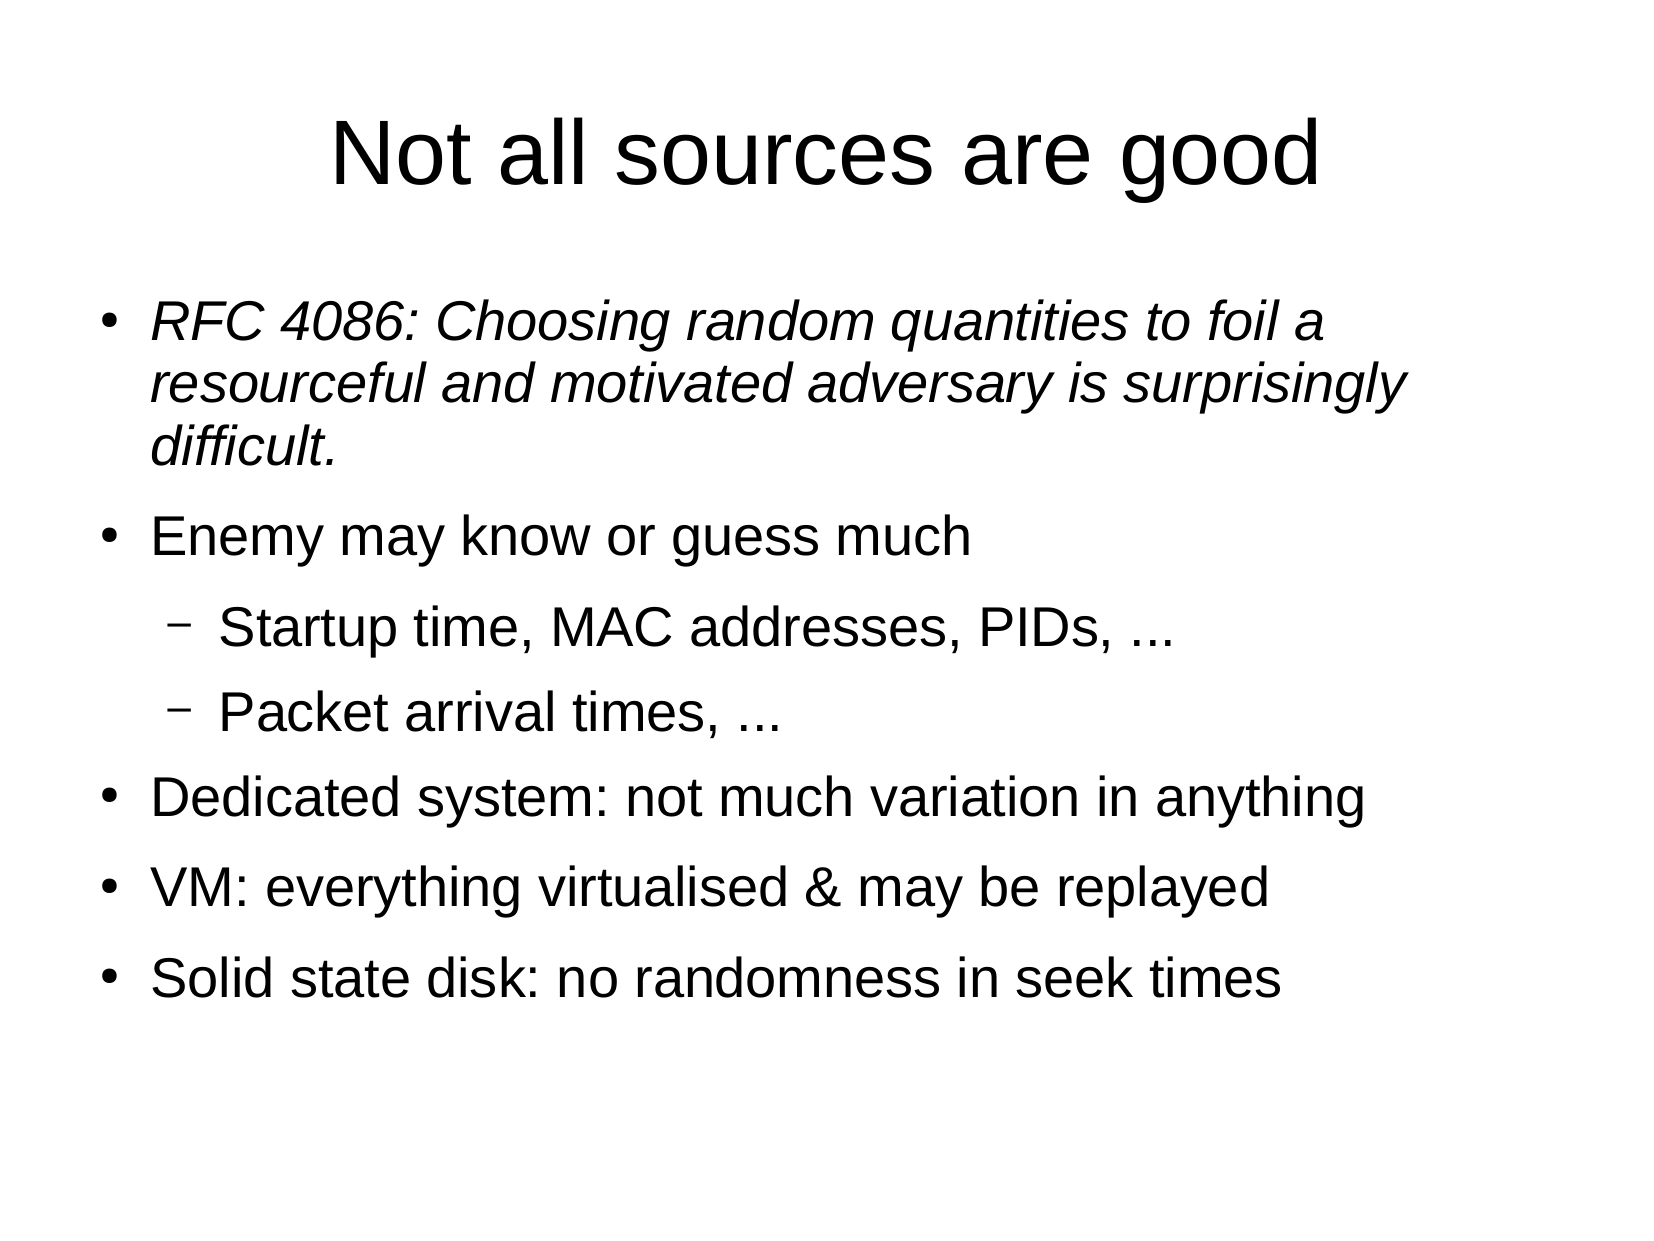

# Not all sources are good
RFC 4086: Choosing random quantities to foil a resourceful and motivated adversary is surprisingly difficult.
Enemy may know or guess much
Startup time, MAC addresses, PIDs, ...
Packet arrival times, ...
Dedicated system: not much variation in anything
VM: everything virtualised & may be replayed
Solid state disk: no randomness in seek times